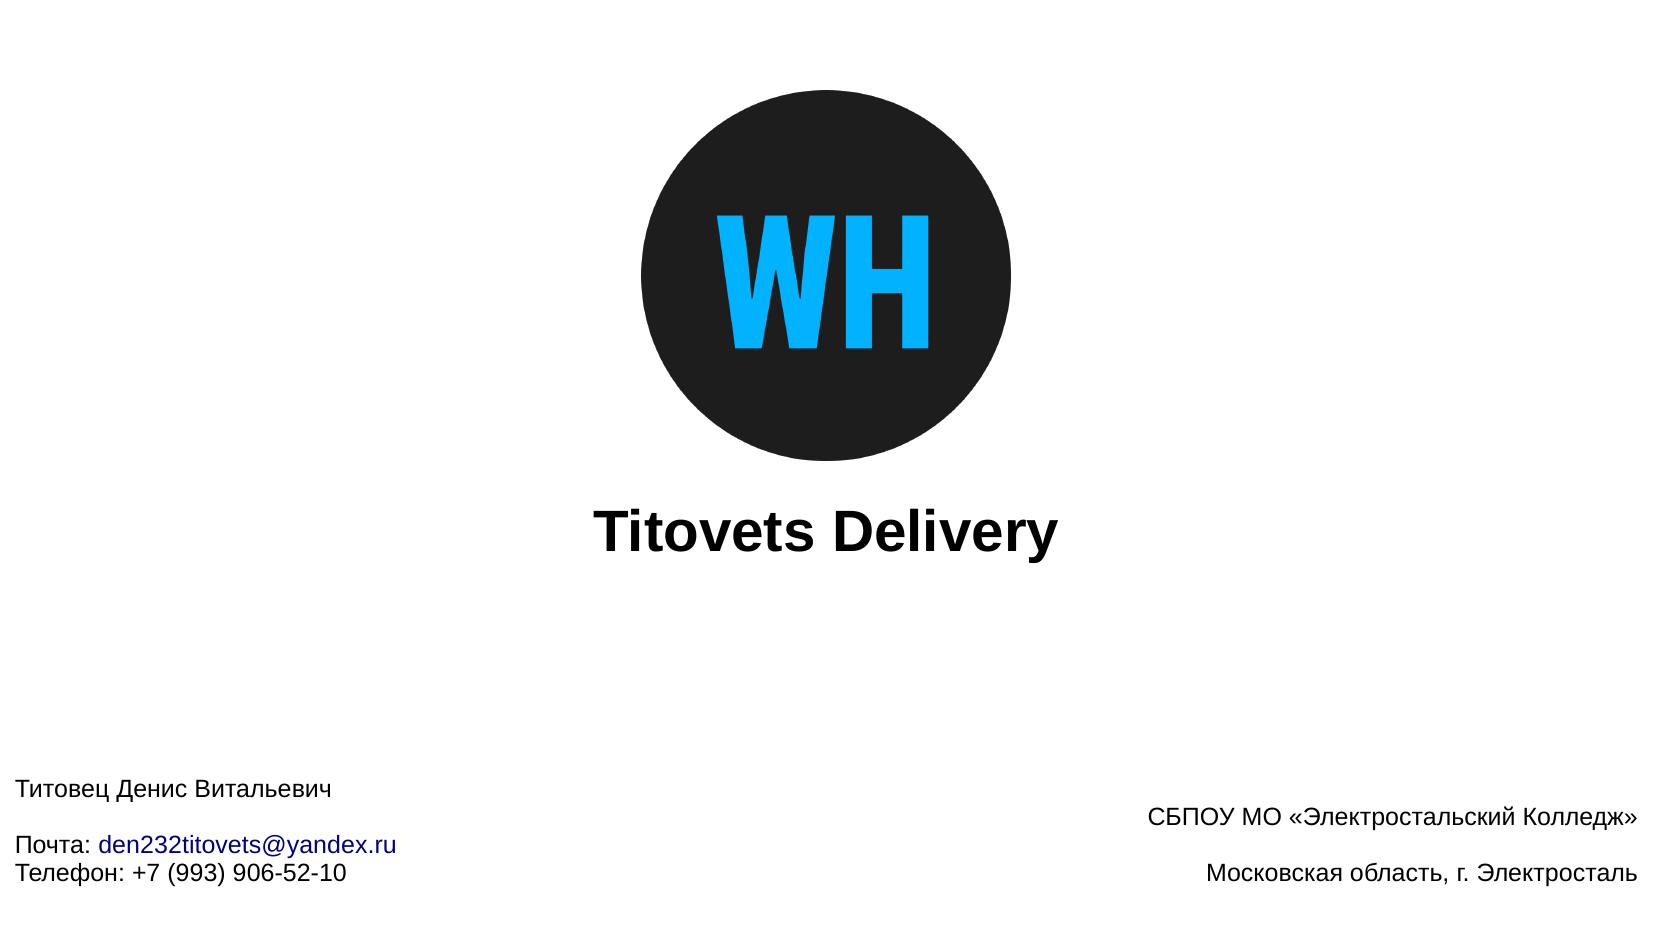

# Titovets Delivery
Титовец Денис Витальевич
Почта: den232titovets@yandex.ru
Телефон: +7 (993) 906-52-10
СБПОУ МО «Электростальский Колледж»
Московская область, г. Электросталь